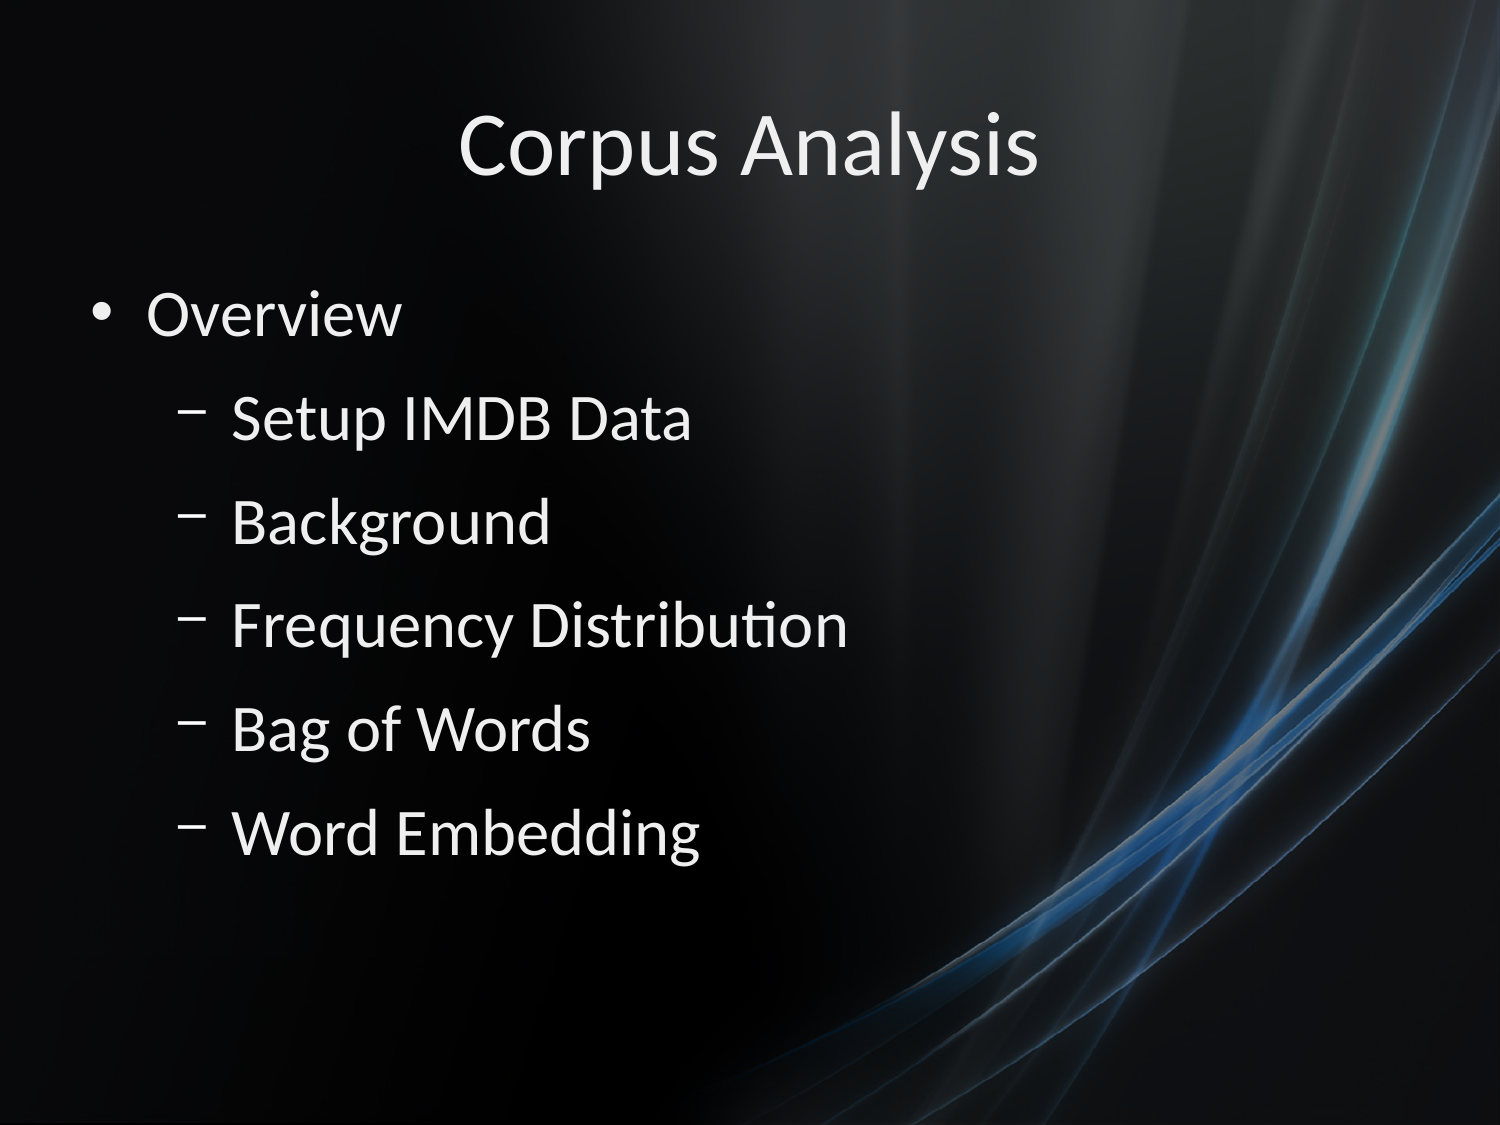

# Corpus Analysis
Overview
Setup IMDB Data
Background
Frequency Distribution
Bag of Words
Word Embedding